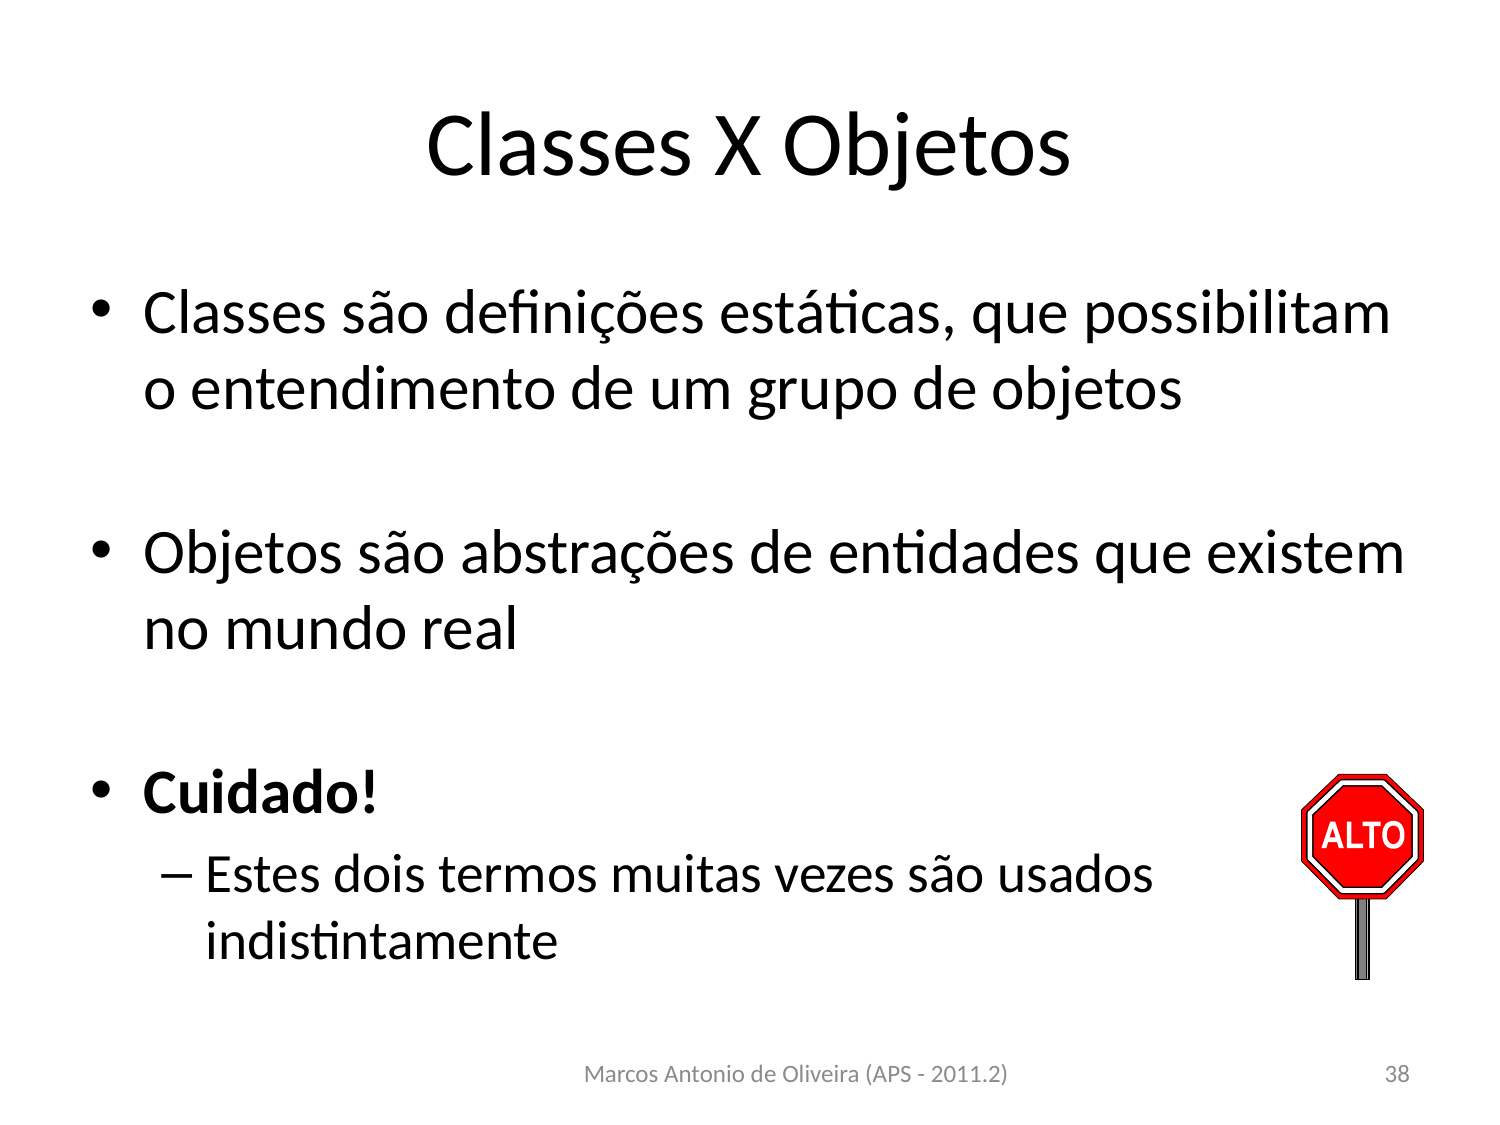

# Classes X Objetos
Classes são definições estáticas, que possibilitam o entendimento de um grupo de objetos
Objetos são abstrações de entidades que existem no mundo real
Cuidado!
Estes dois termos muitas vezes são usados indistintamente
Marcos Antonio de Oliveira (APS - 2011.2)